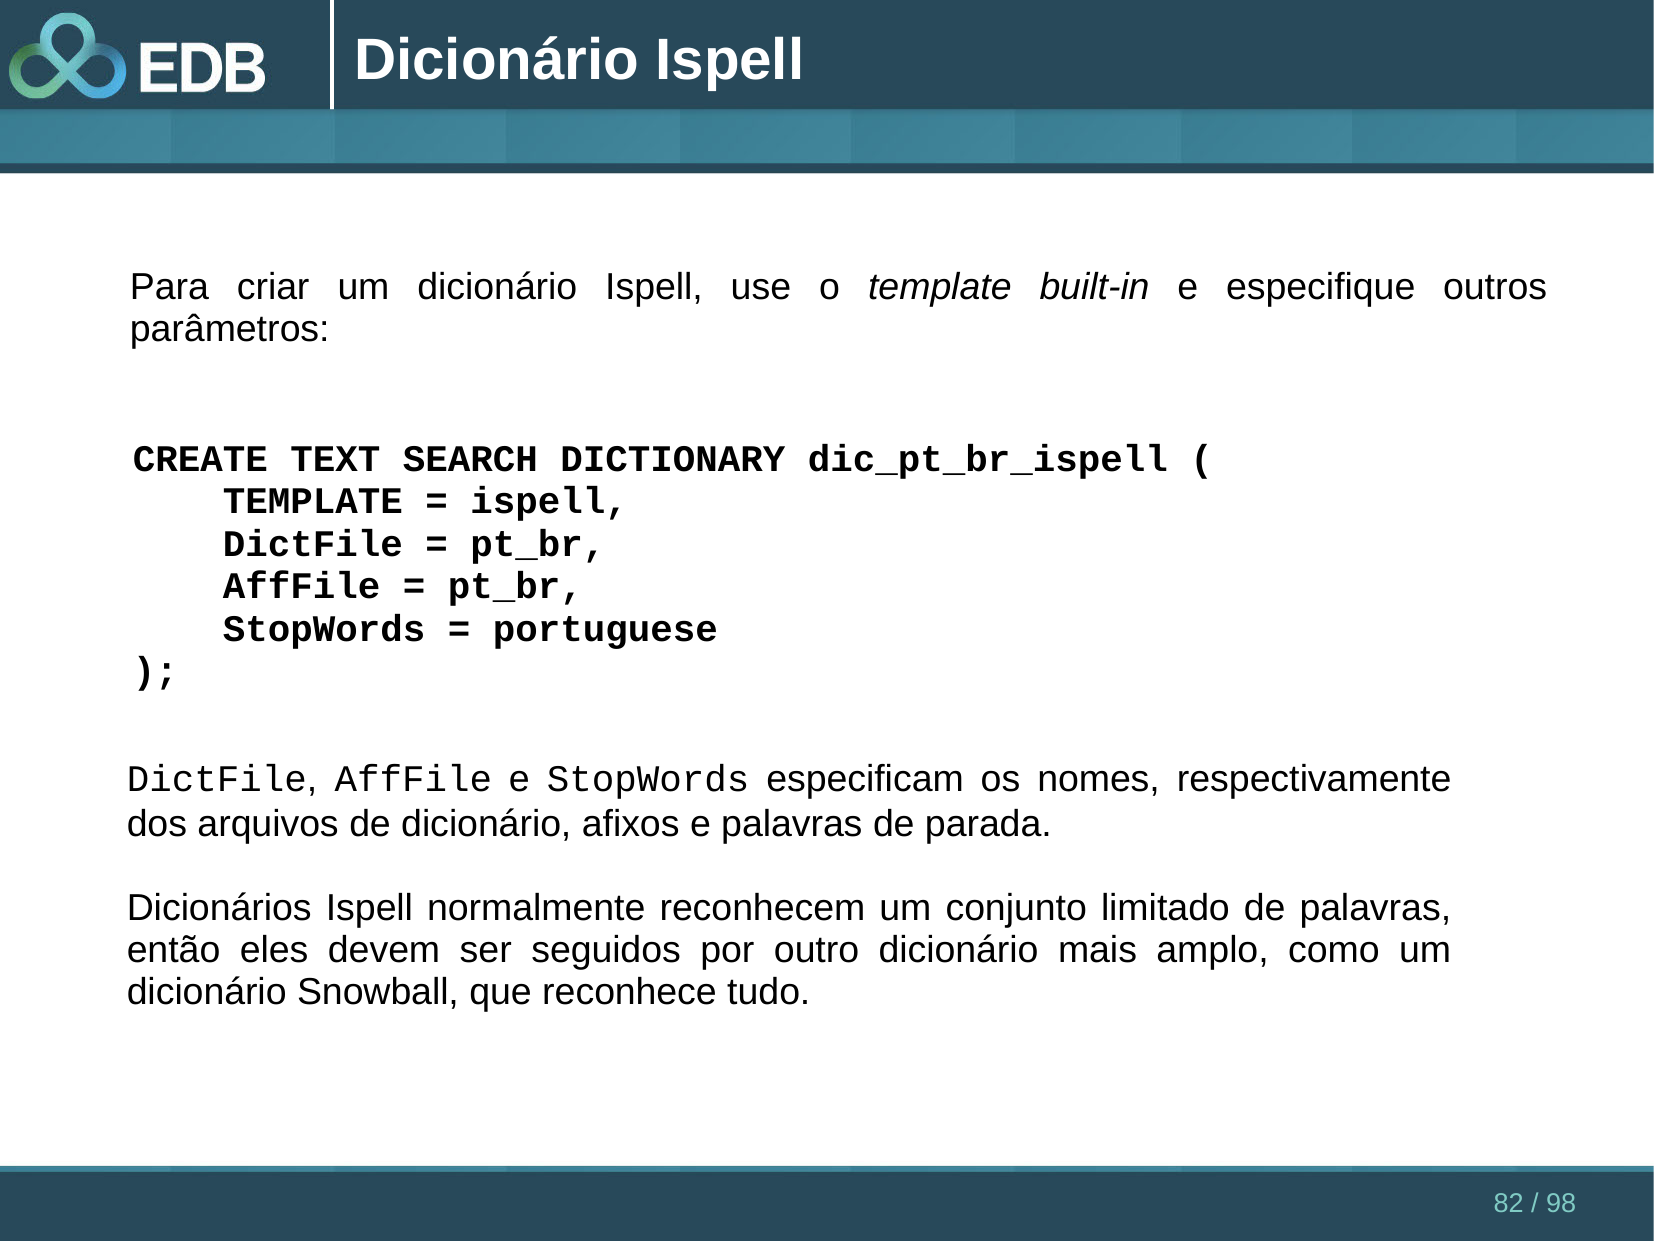

# Dicionário Ispell
Para criar um dicionário Ispell, use o template built-in e especifique outros parâmetros:
CREATE TEXT SEARCH DICTIONARY dic_pt_br_ispell (
 TEMPLATE = ispell,
 DictFile = pt_br,
 AffFile = pt_br,
 StopWords = portuguese
);
DictFile, AffFile e StopWords especificam os nomes, respectivamente dos arquivos de dicionário, afixos e palavras de parada.
Dicionários Ispell normalmente reconhecem um conjunto limitado de palavras, então eles devem ser seguidos por outro dicionário mais amplo, como um dicionário Snowball, que reconhece tudo.